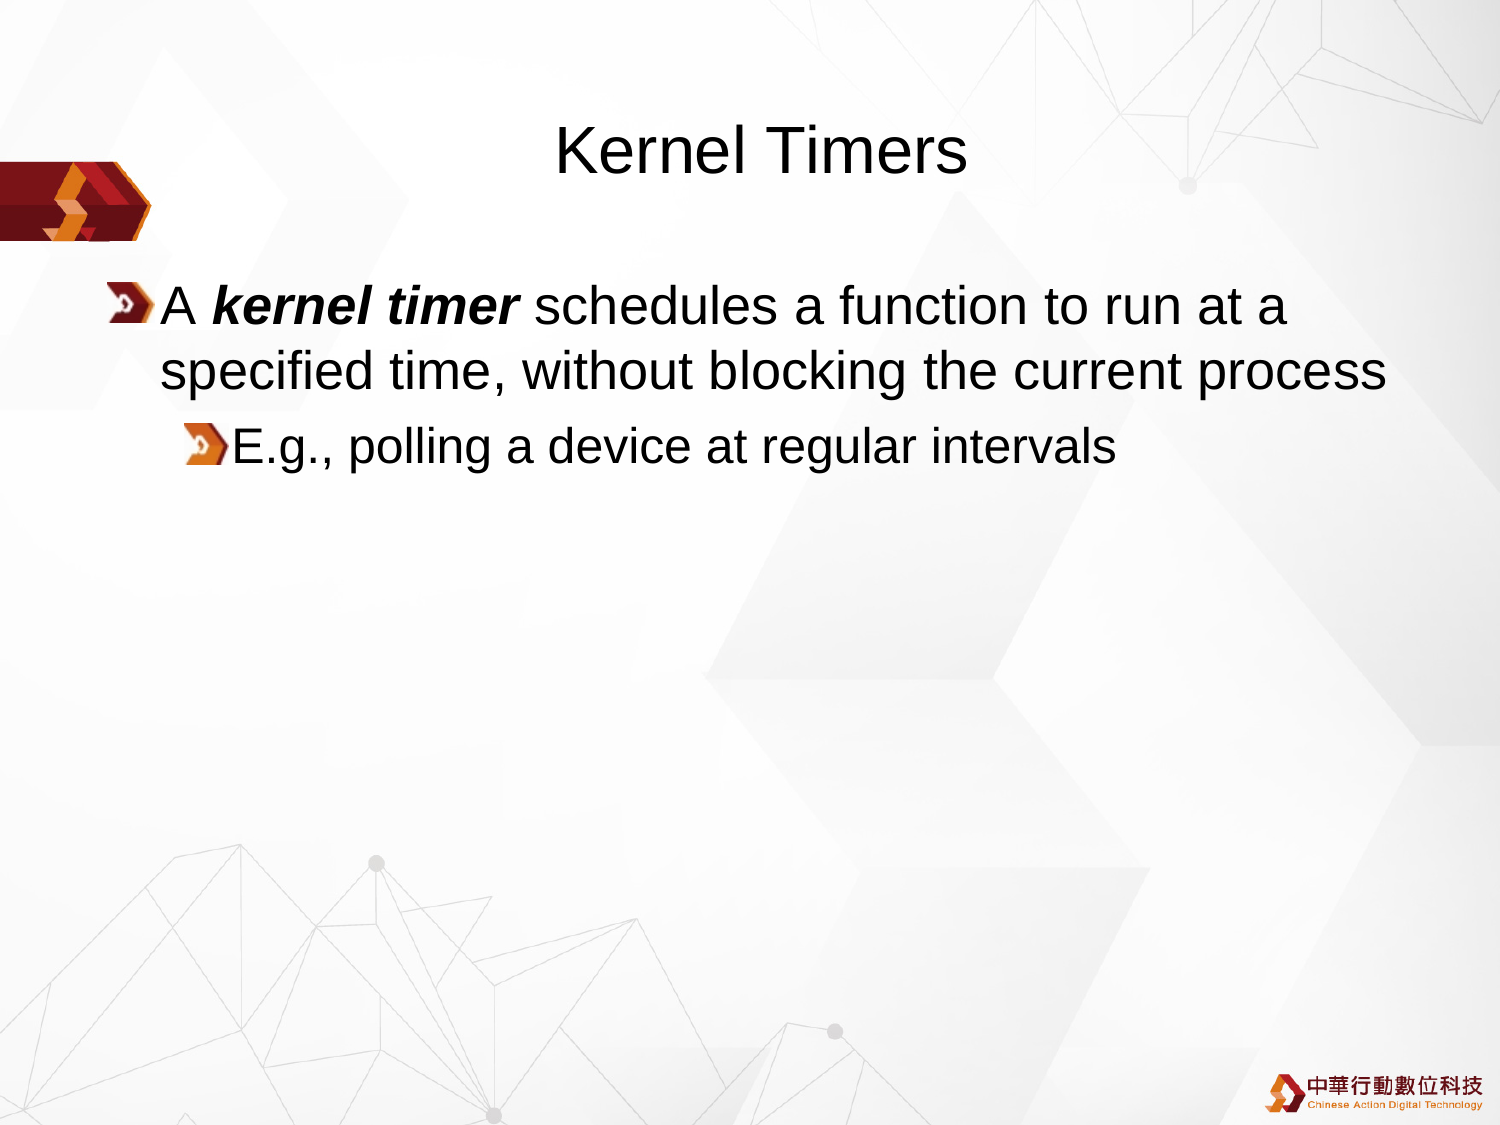

# Kernel Timers
A kernel timer schedules a function to run at a specified time, without blocking the current process
E.g., polling a device at regular intervals